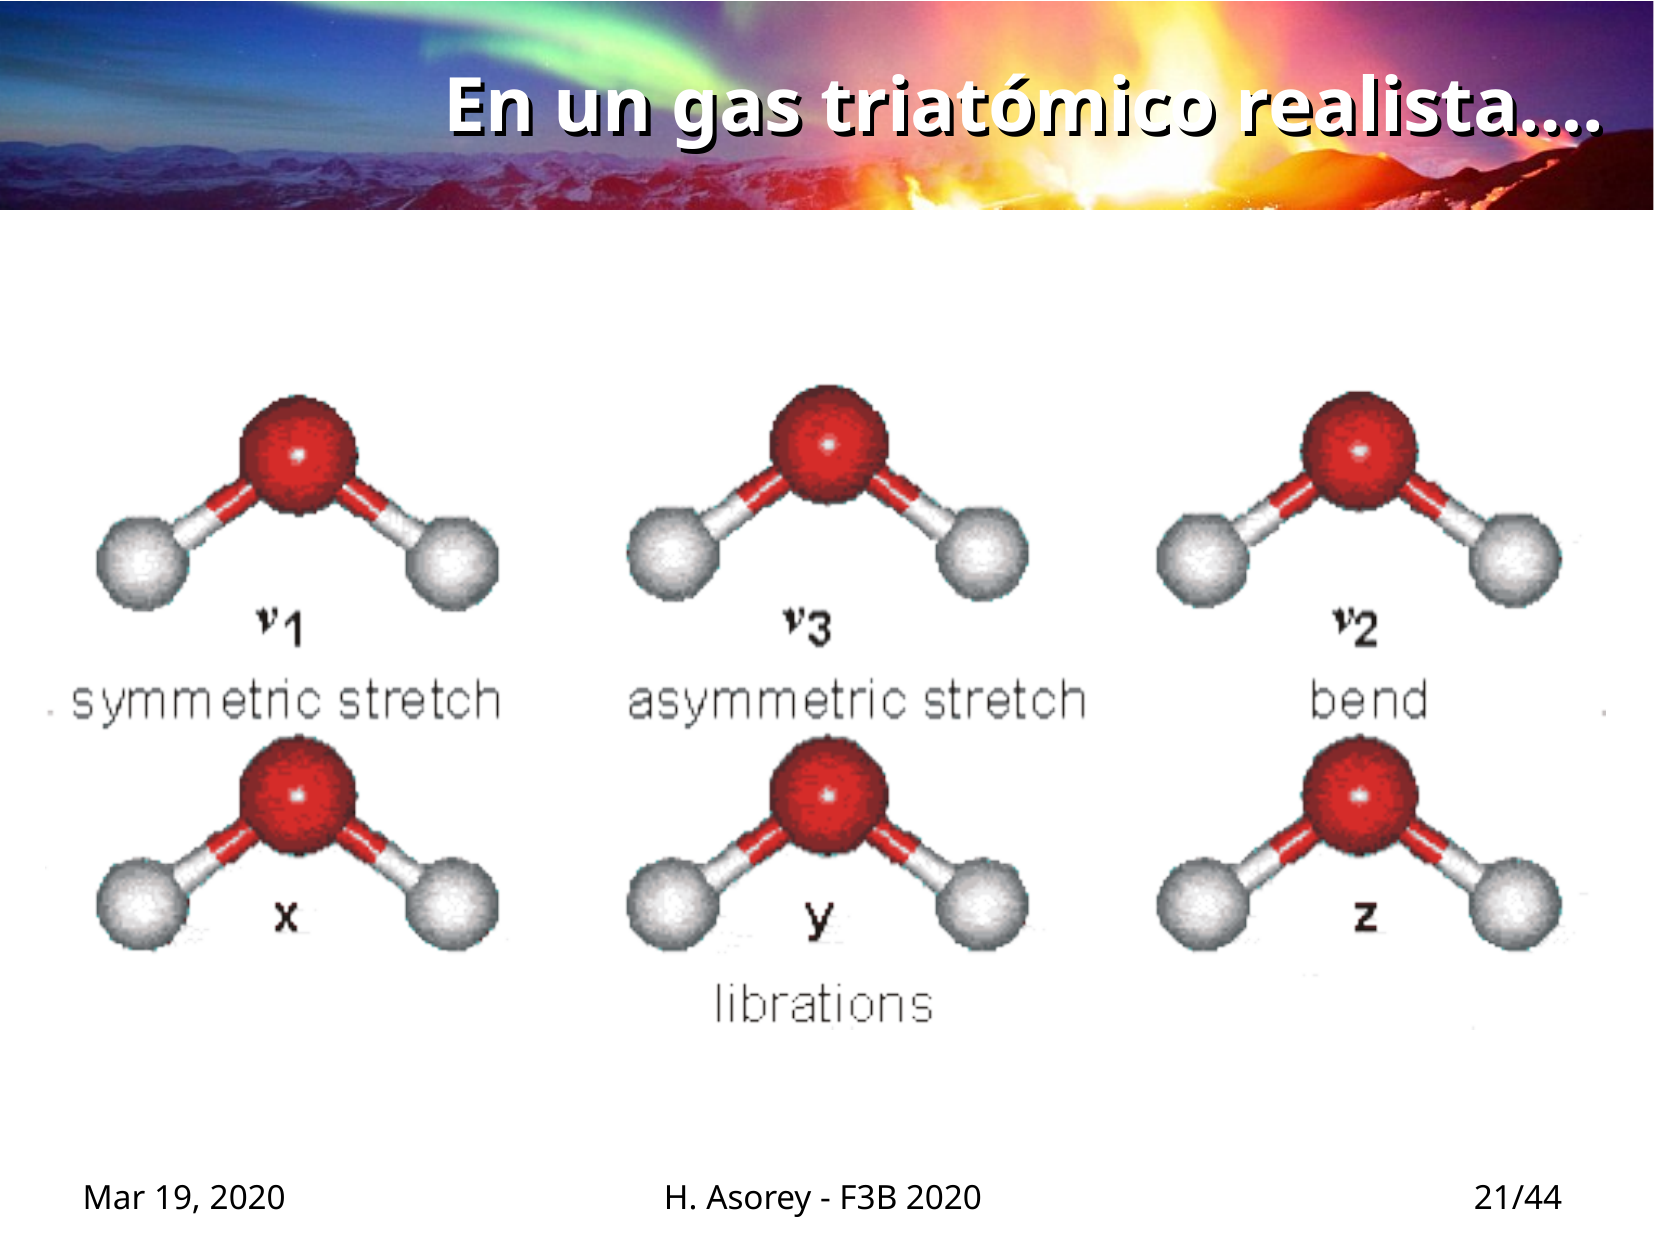

# En un gas triatómico realista….
Mar 19, 2020
H. Asorey - F3B 2020
21